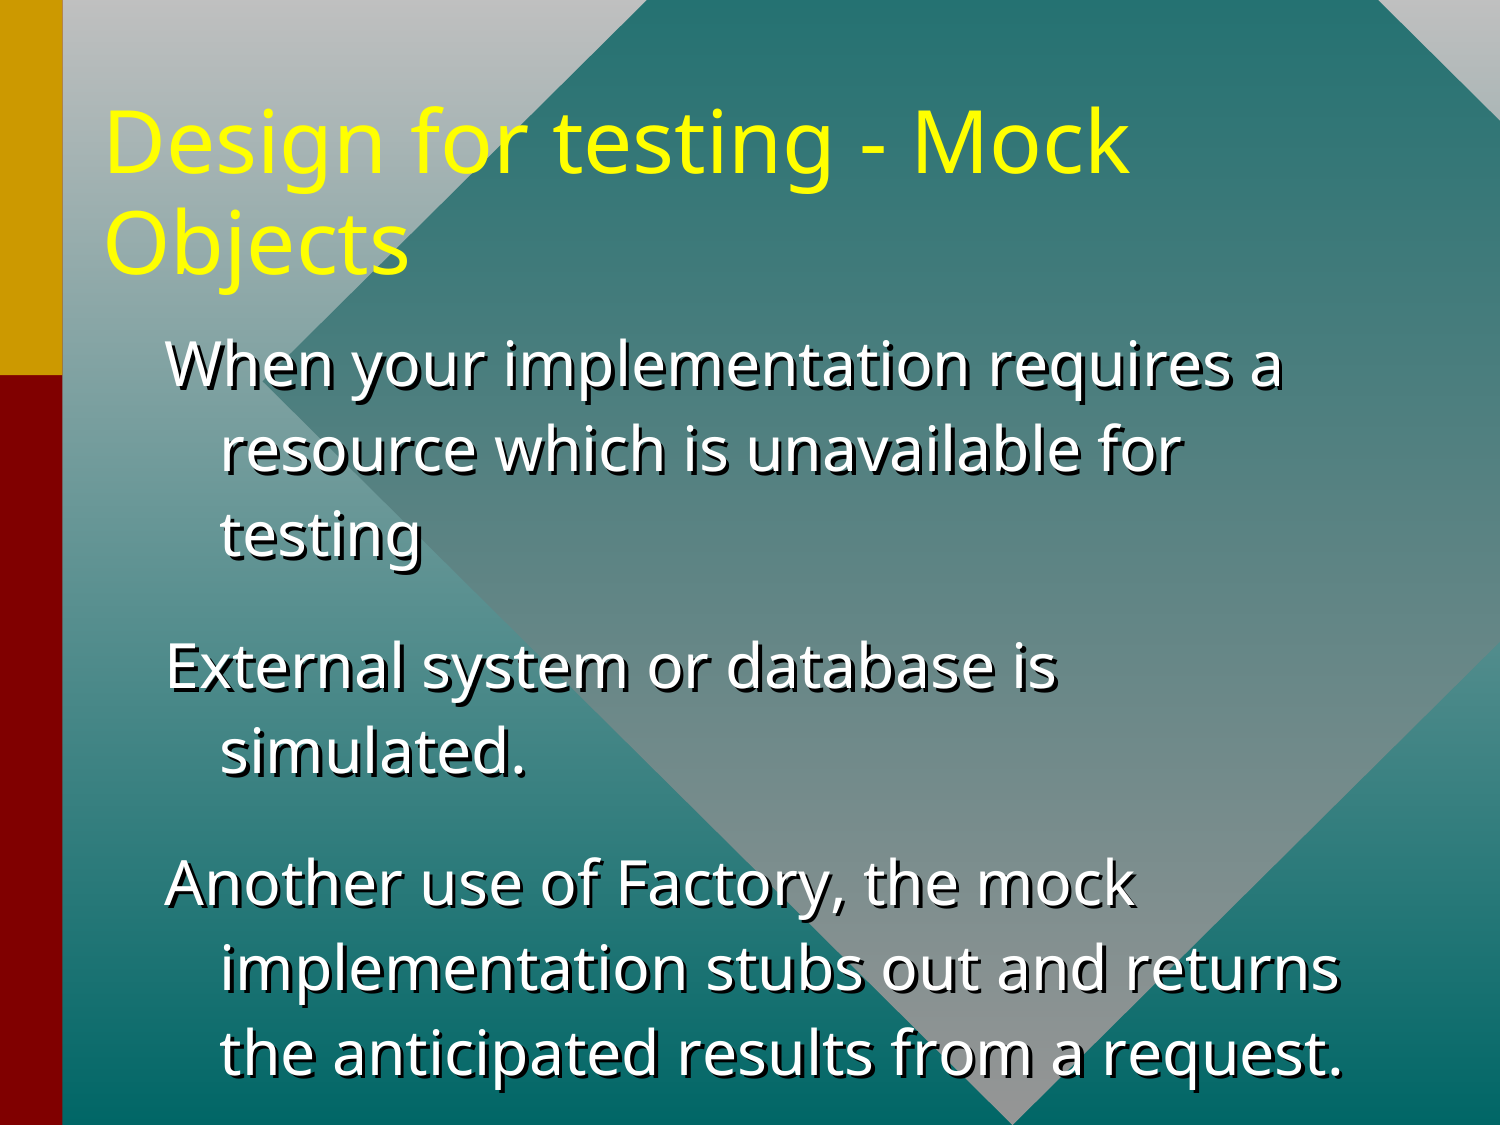

# Design for testing - Mock Objects
When your implementation requires a resource which is unavailable for testing
External system or database is simulated.
Another use of Factory, the mock implementation stubs out and returns the anticipated results from a request.